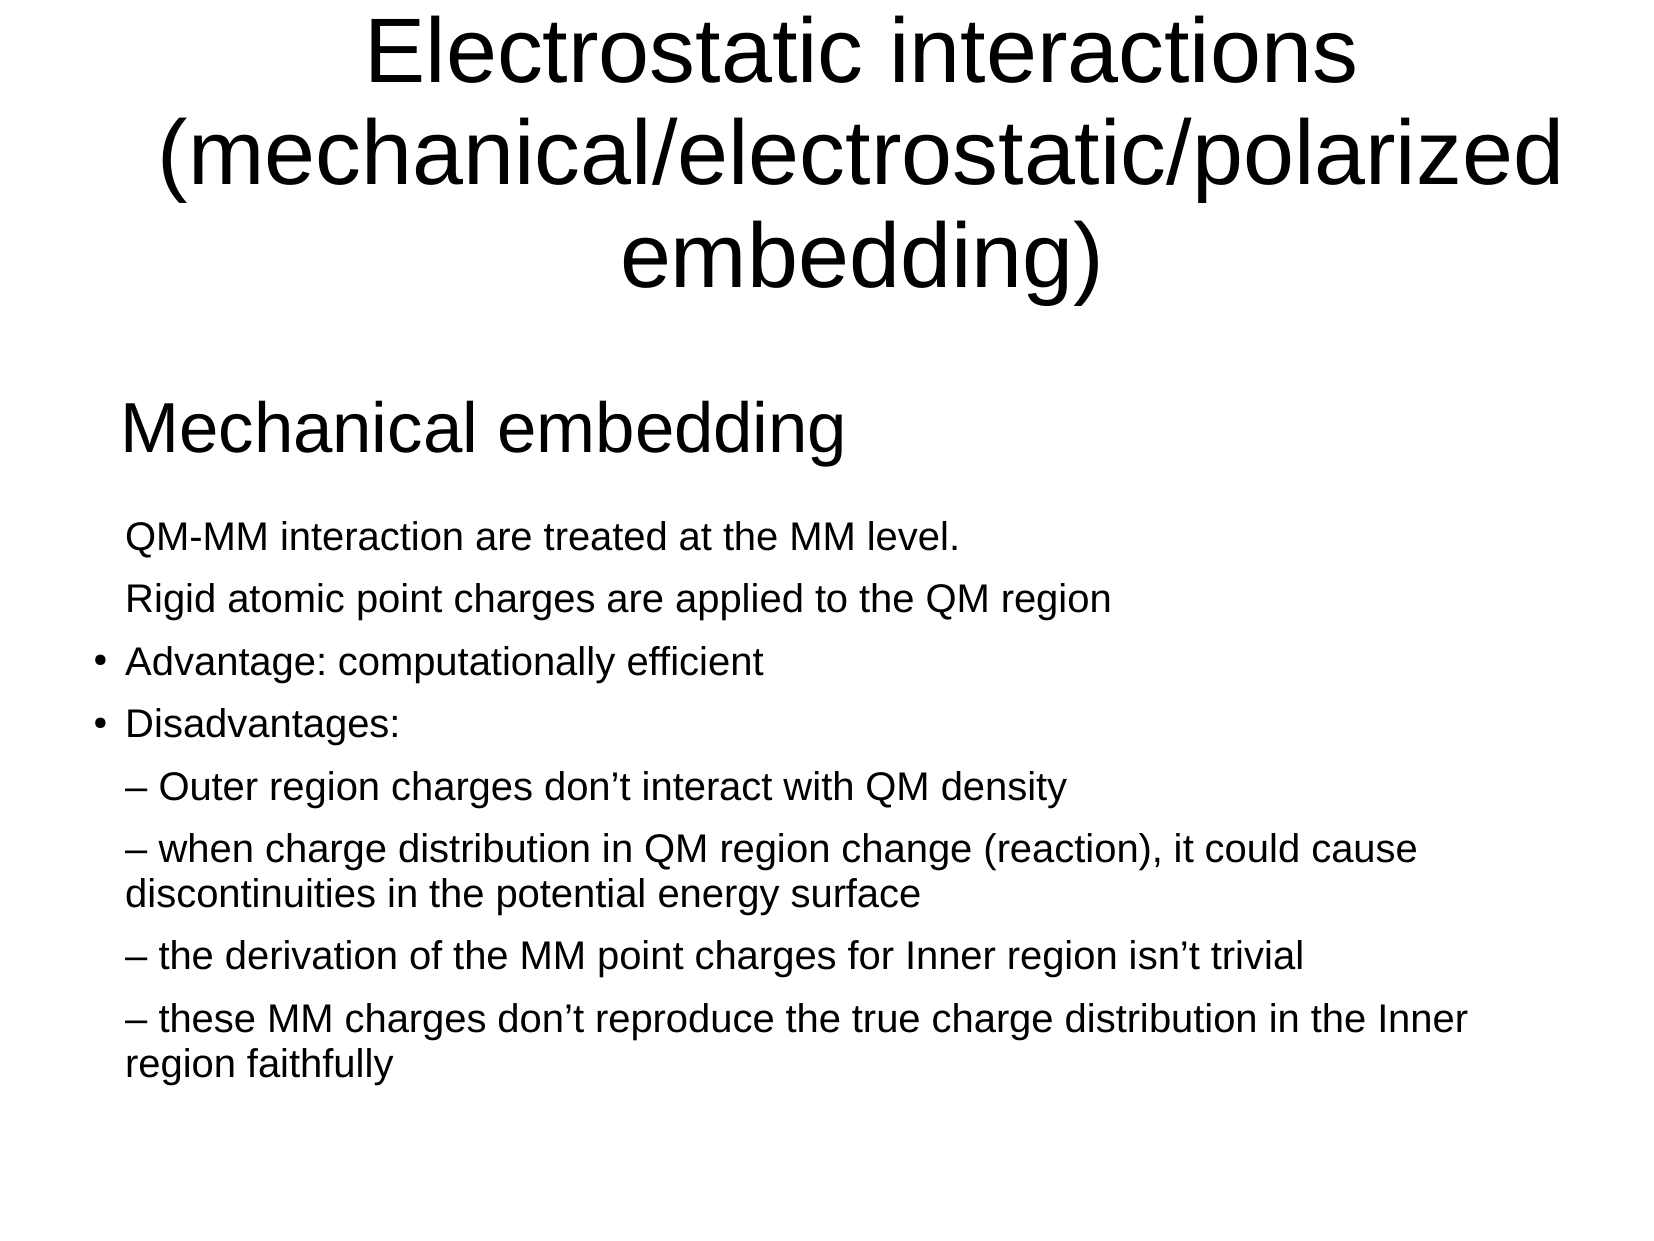

# Electrostatic interactions (mechanical/electrostatic/polarized embedding)
Mechanical embedding
QM-MM interaction are treated at the MM level.
Rigid atomic point charges are applied to the QM region
Advantage: computationally efficient
Disadvantages:
– Outer region charges don’t interact with QM density
– when charge distribution in QM region change (reaction), it could cause discontinuities in the potential energy surface
– the derivation of the MM point charges for Inner region isn’t trivial
– these MM charges don’t reproduce the true charge distribution in the Inner region faithfully